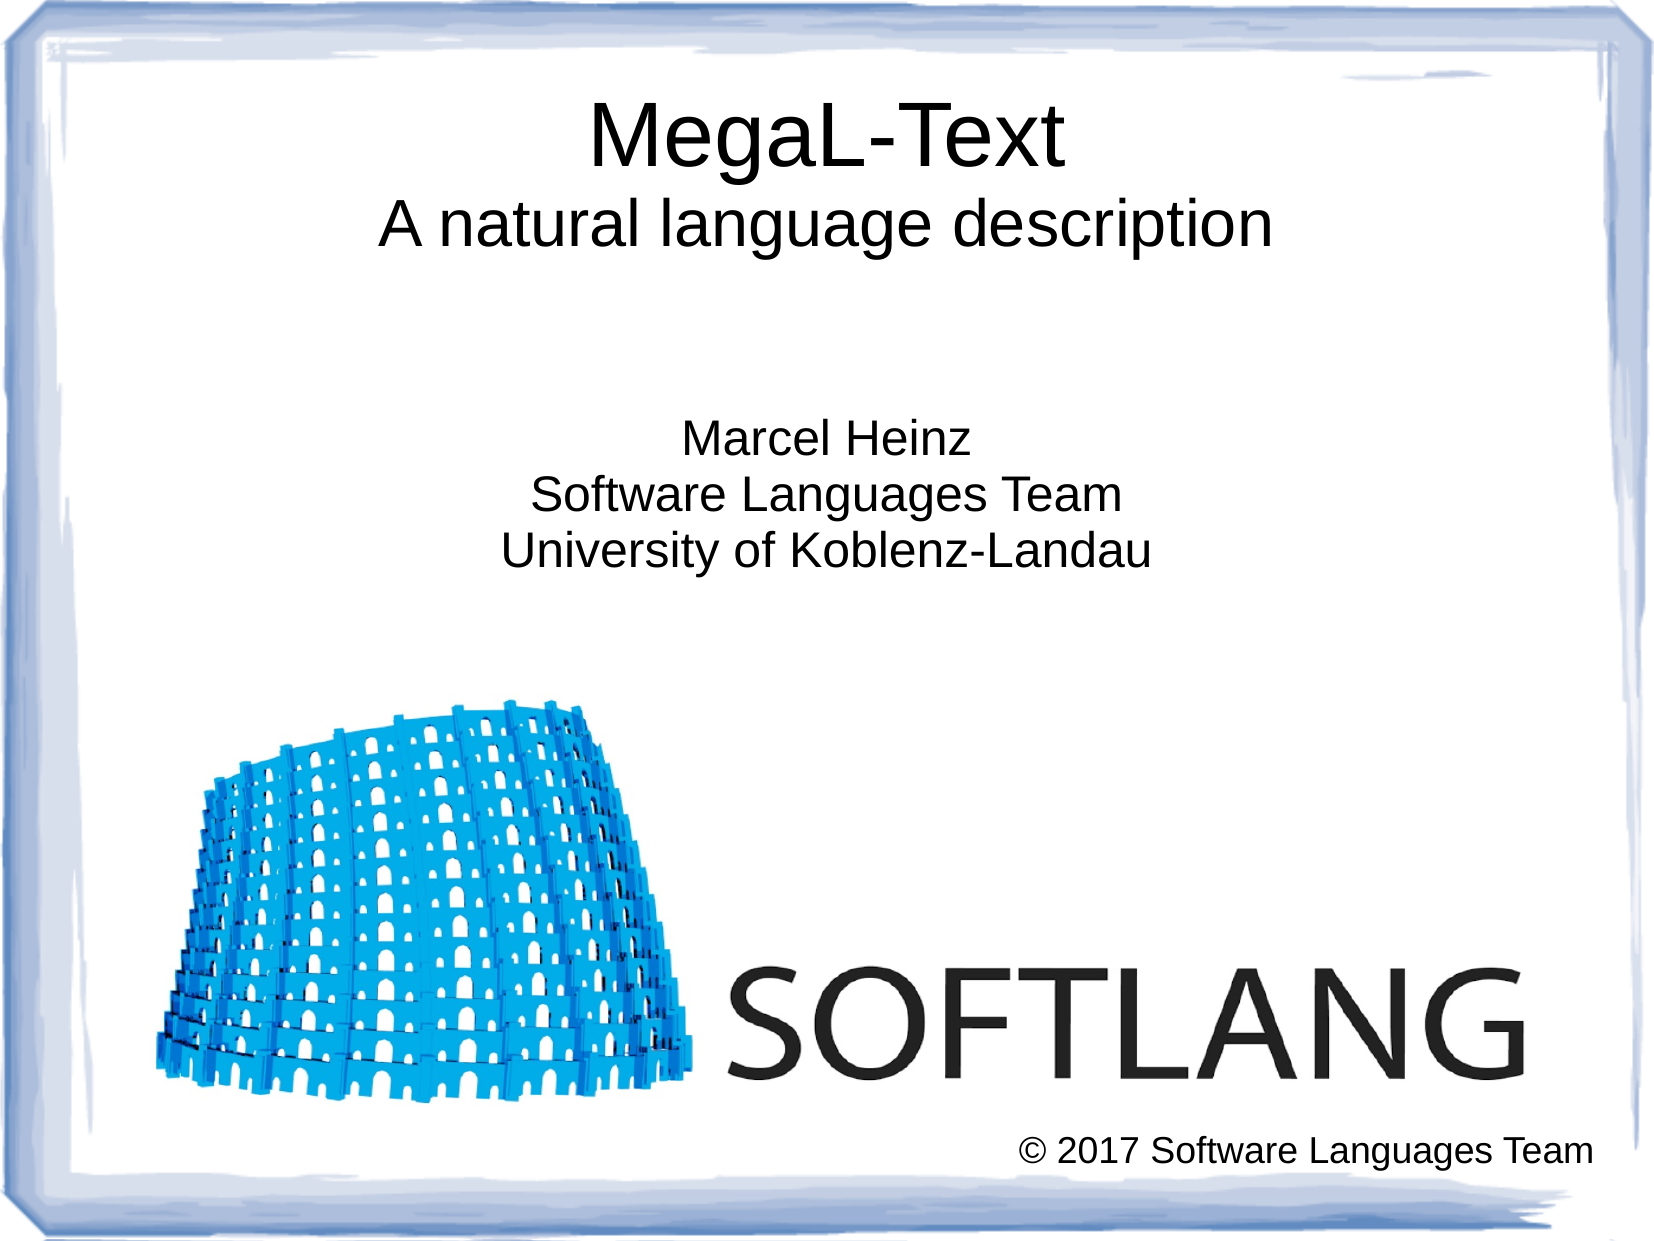

# MegaL-Text
A natural language description
Marcel Heinz
Software Languages Team
University of Koblenz-Landau
© 2017 Software Languages Team